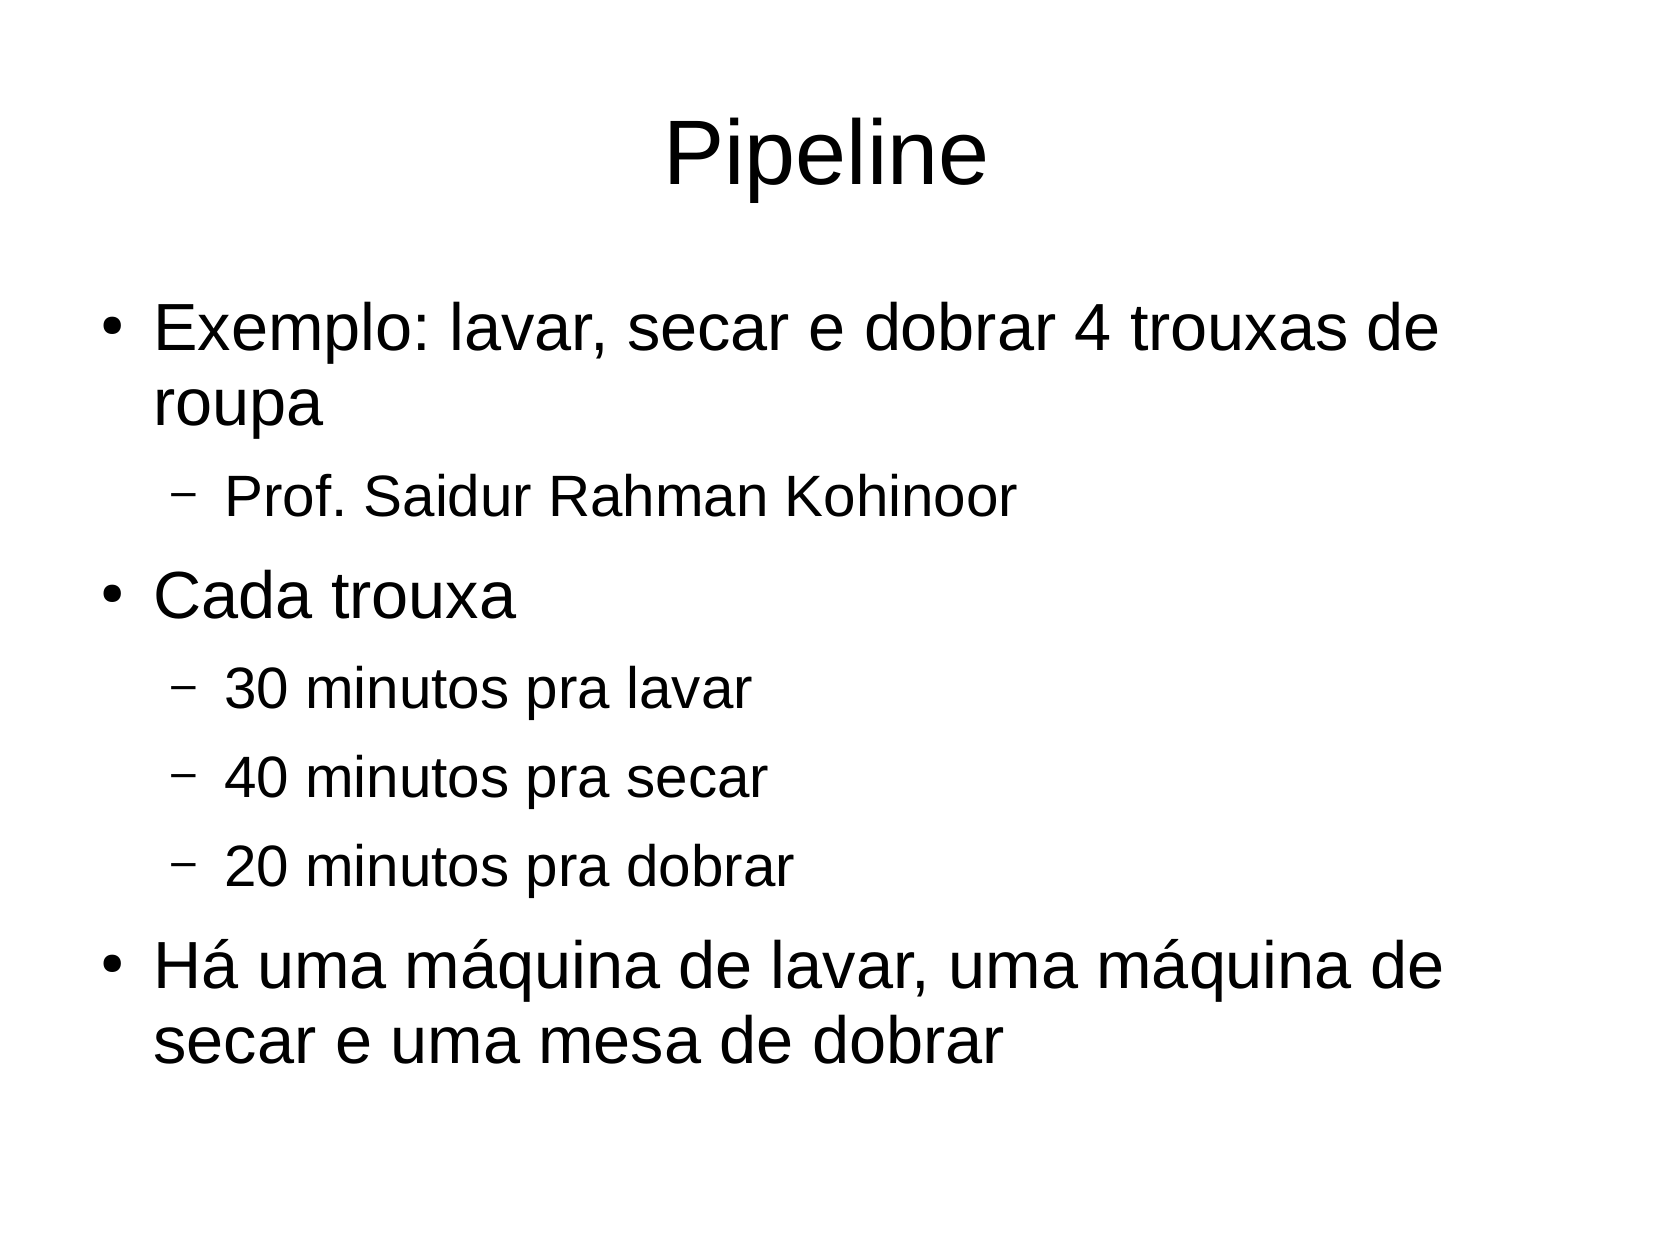

# Pipeline
Exemplo: lavar, secar e dobrar 4 trouxas de roupa
Prof. Saidur Rahman Kohinoor
Cada trouxa
30 minutos pra lavar
40 minutos pra secar
20 minutos pra dobrar
Há uma máquina de lavar, uma máquina de secar e uma mesa de dobrar